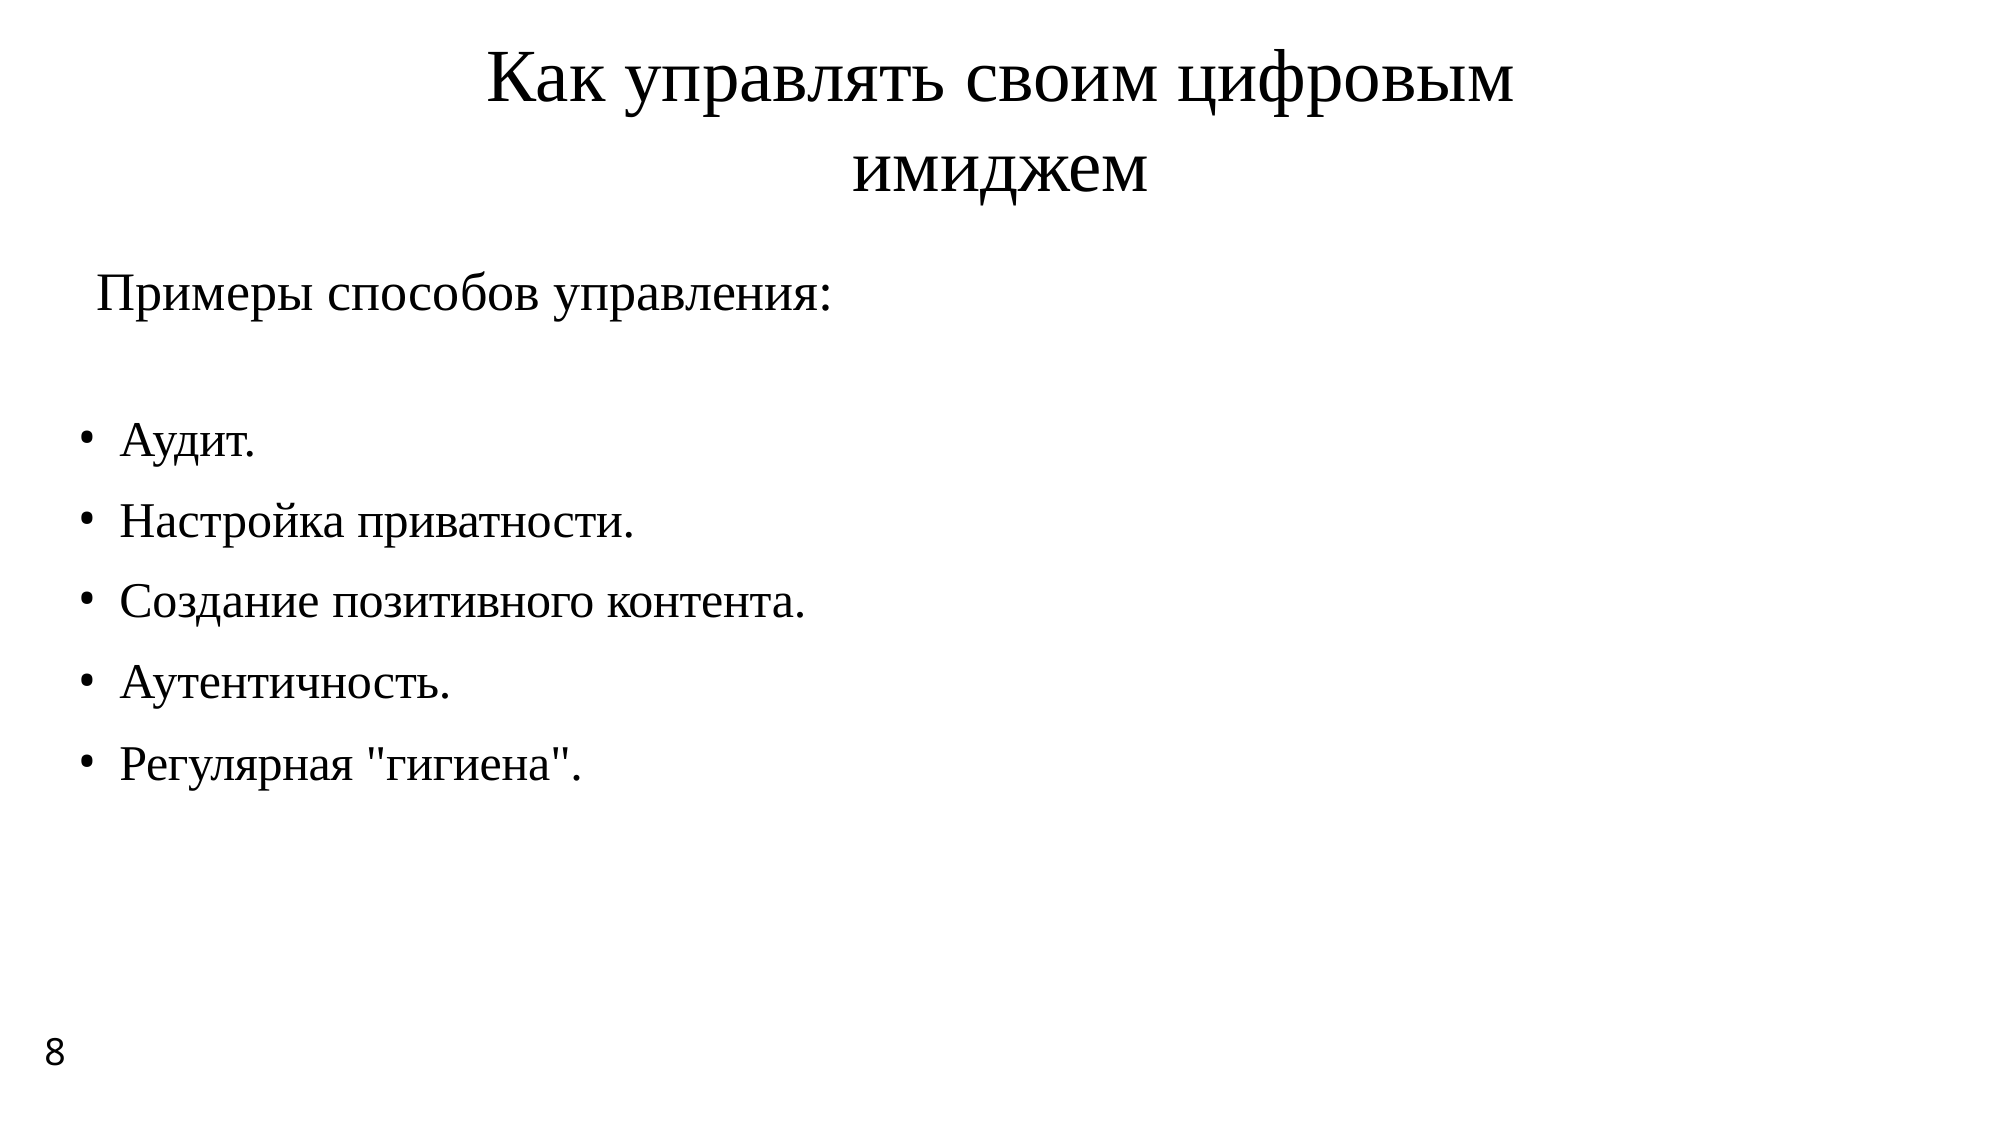

# Как управлять своим цифровым имиджем
Примеры способов управления:
Аудит.
Настройка приватности.
Создание позитивного контента.
Аутентичность.
Регулярная "гигиена".
8